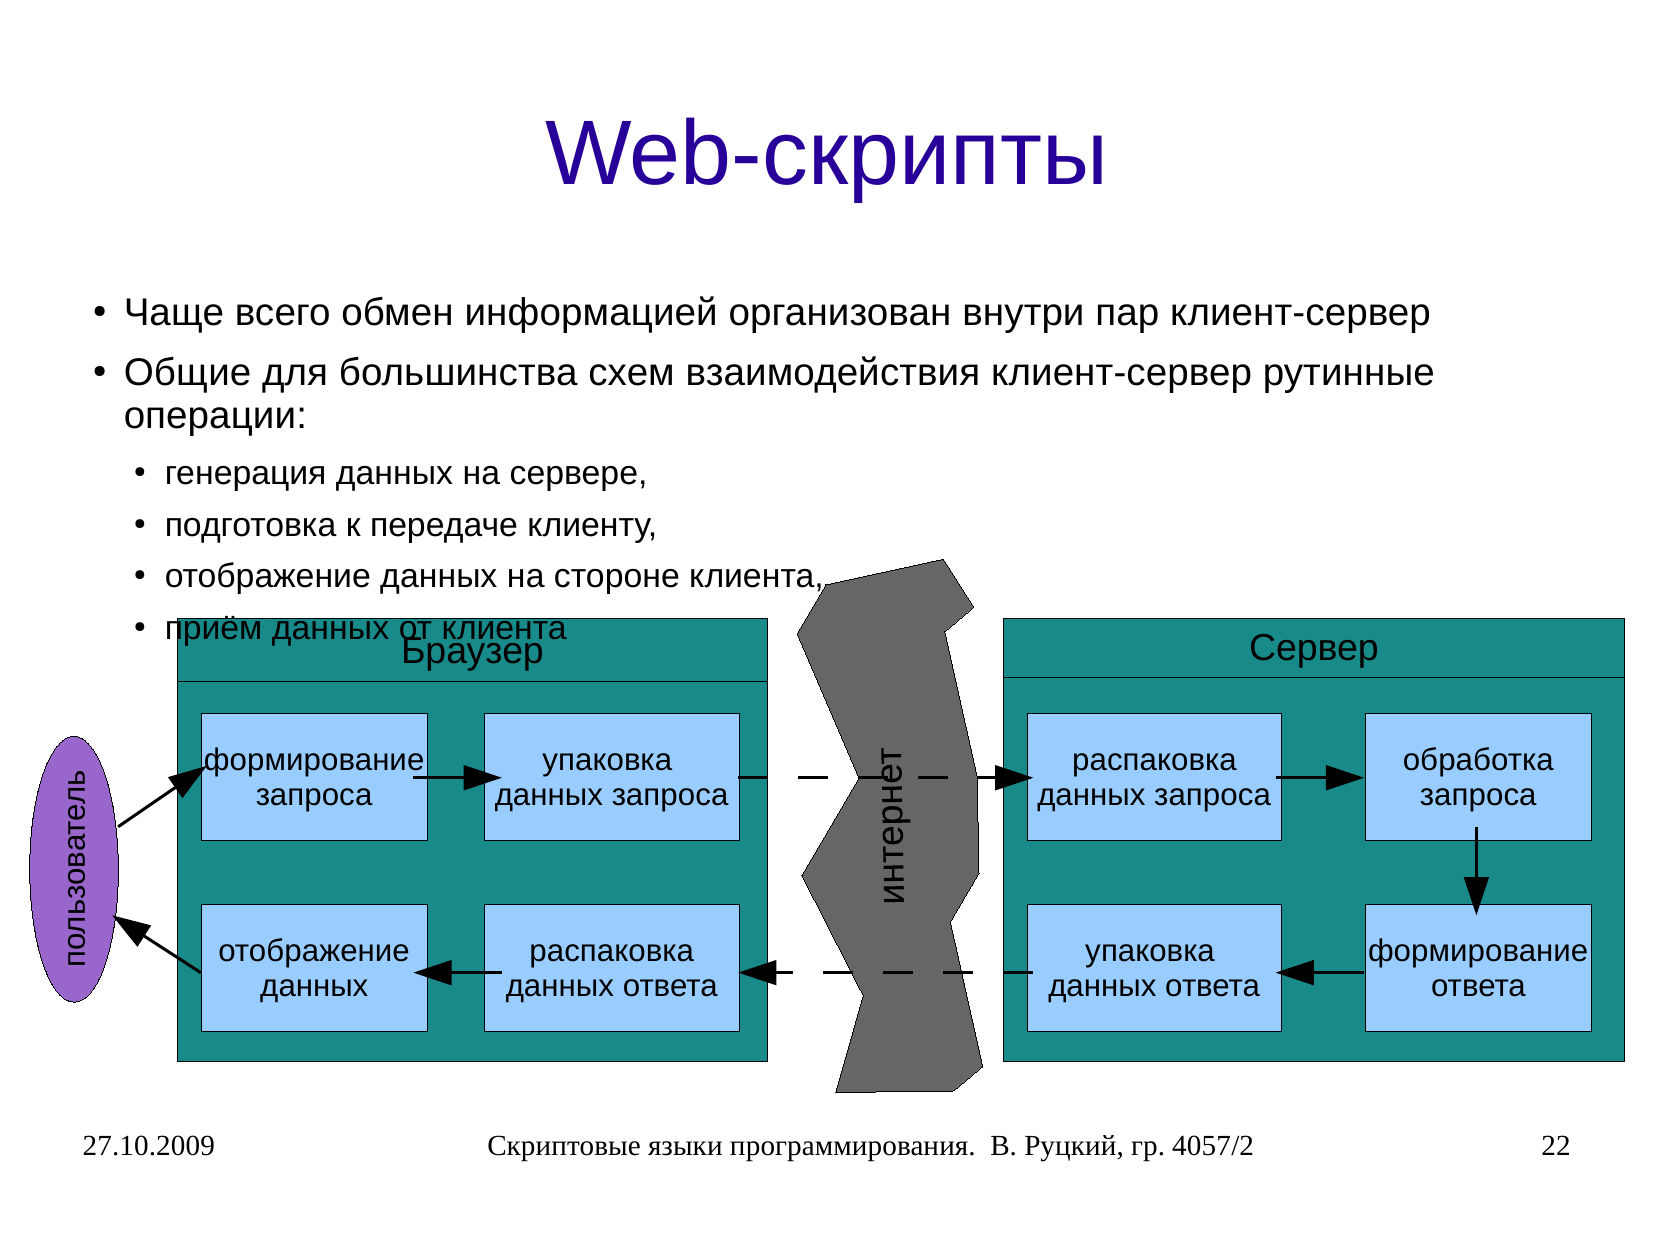

# Web-скрипты
Чаще всего обмен информацией организован внутри пар клиент-сервер
Общие для большинства схем взаимодействия клиент-сервер рутинные операции:
генерация данных на сервере,
подготовка к передаче клиенту,
отображение данных на стороне клиента,
приём данных от клиента
интернет
Браузер
Сервер
распаковка
данных запроса
обработка
запроса
формирование
запроса
упаковка
данных запроса
пользователь
отображение
данных
распаковка
данных ответа
упаковка
данных ответа
формирование
ответа
27.10.2009
Скриптовые языки программирования. В. Руцкий, гр. 4057/2
22